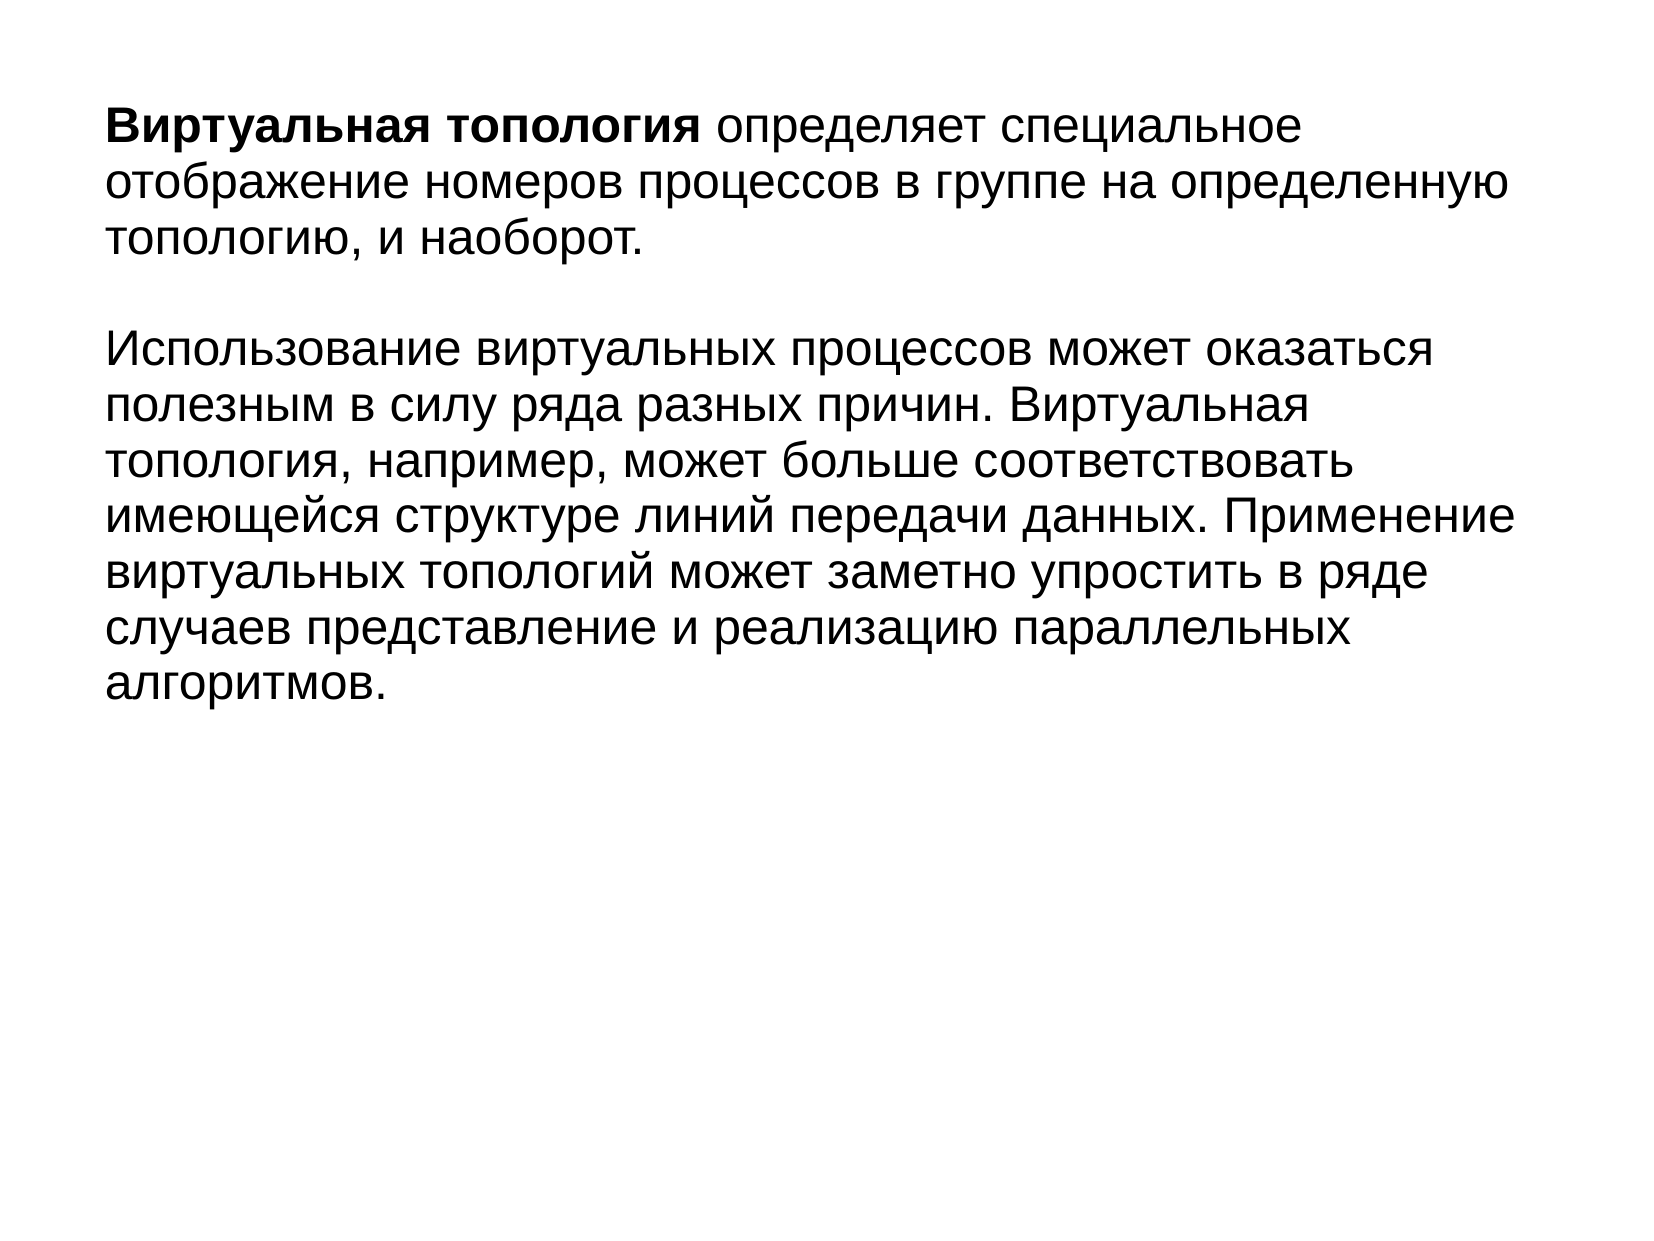

Виртуальная топология определяет специальное отображение номеров процессов в группе на определенную топологию, и наоборот.
Использование виртуальных процессов может оказаться полезным в силу ряда разных причин. Виртуальная топология, например, может больше соответствовать имеющейся структуре линий передачи данных. Применение виртуальных топологий может заметно упростить в ряде случаев представление и реализацию параллельных алгоритмов.